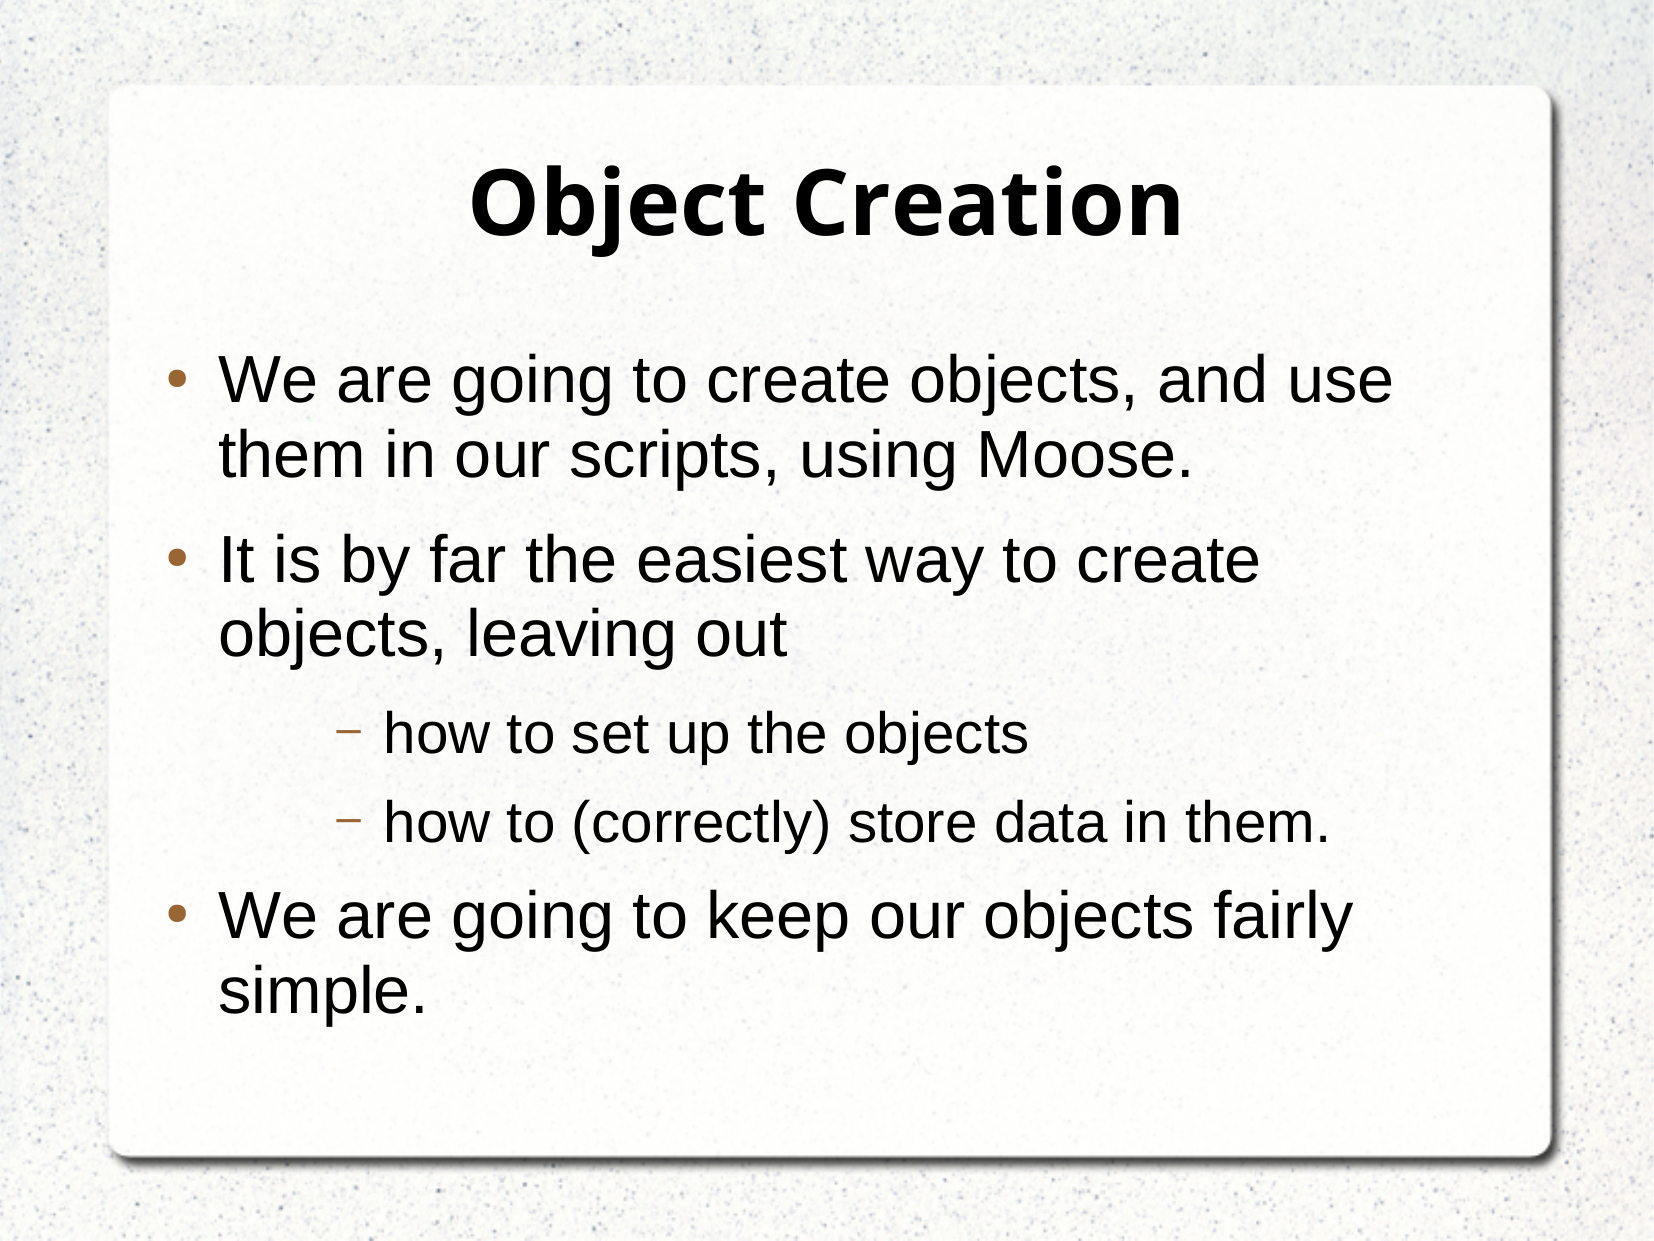

# Object Creation
We are going to create objects, and use them in our scripts, using Moose.
It is by far the easiest way to create objects, leaving out
how to set up the objects
how to (correctly) store data in them.
We are going to keep our objects fairly simple.